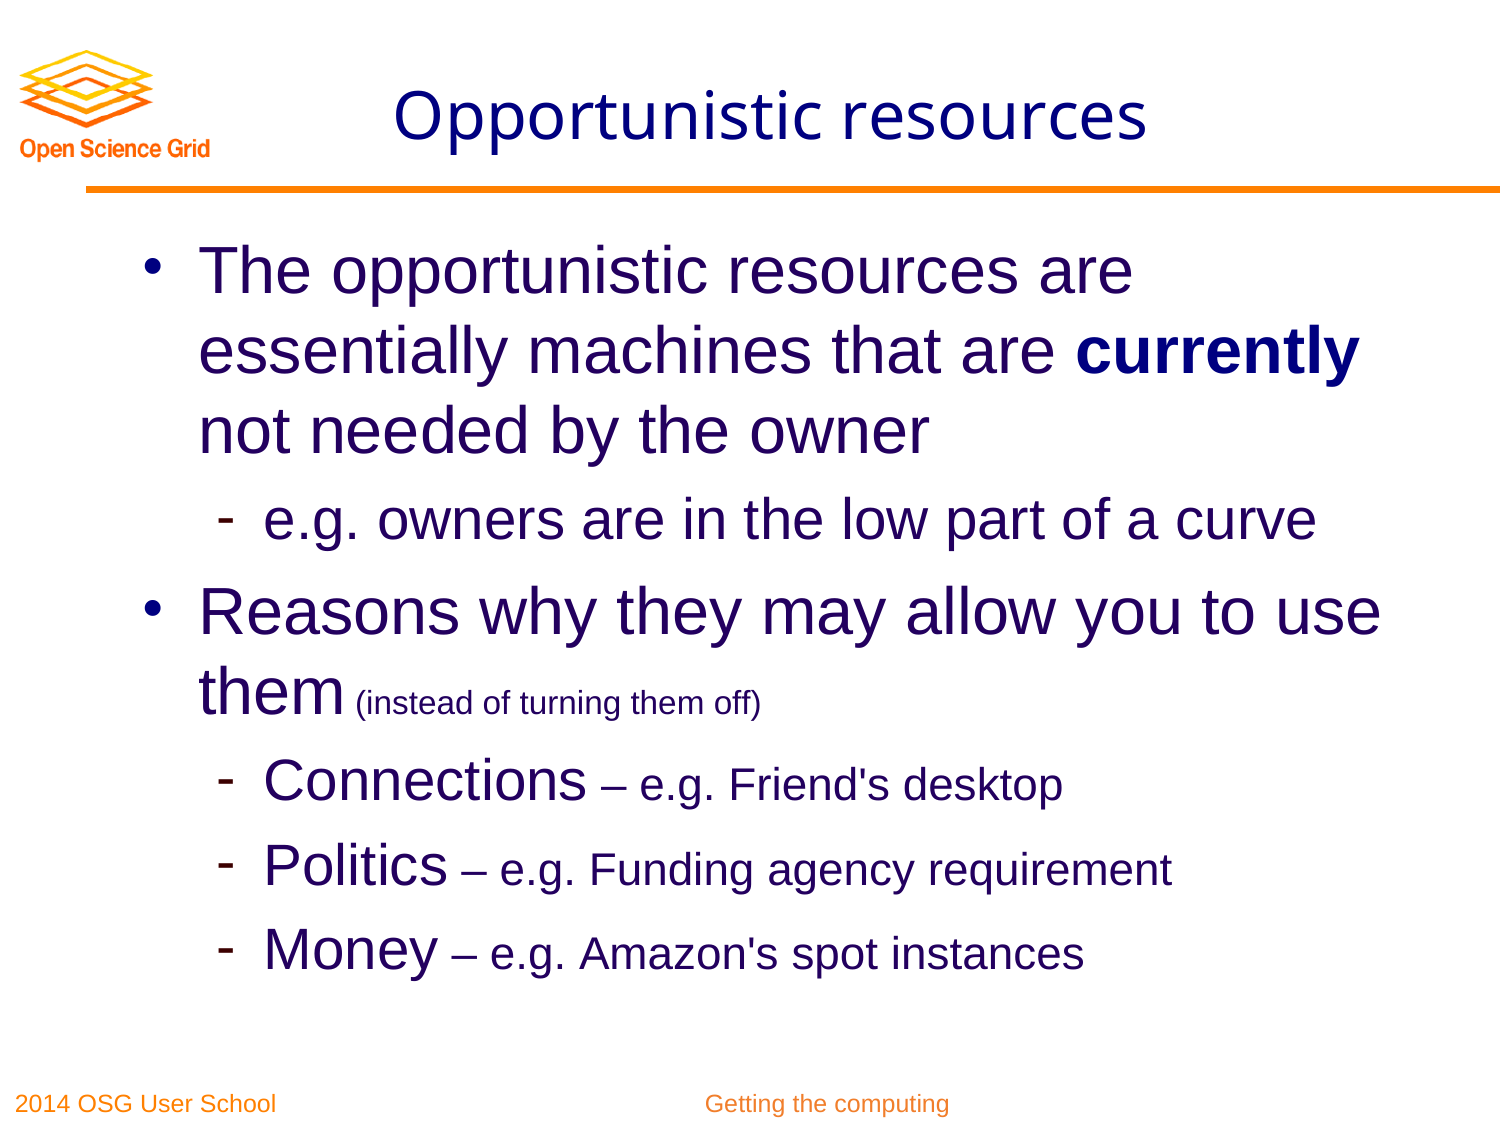

# Opportunistic resources
The opportunistic resources are essentially machines that are currently not needed by the owner
e.g. owners are in the low part of a curve
Reasons why they may allow you to use them (instead of turning them off)
Connections – e.g. Friend's desktop
Politics – e.g. Funding agency requirement
Money – e.g. Amazon's spot instances